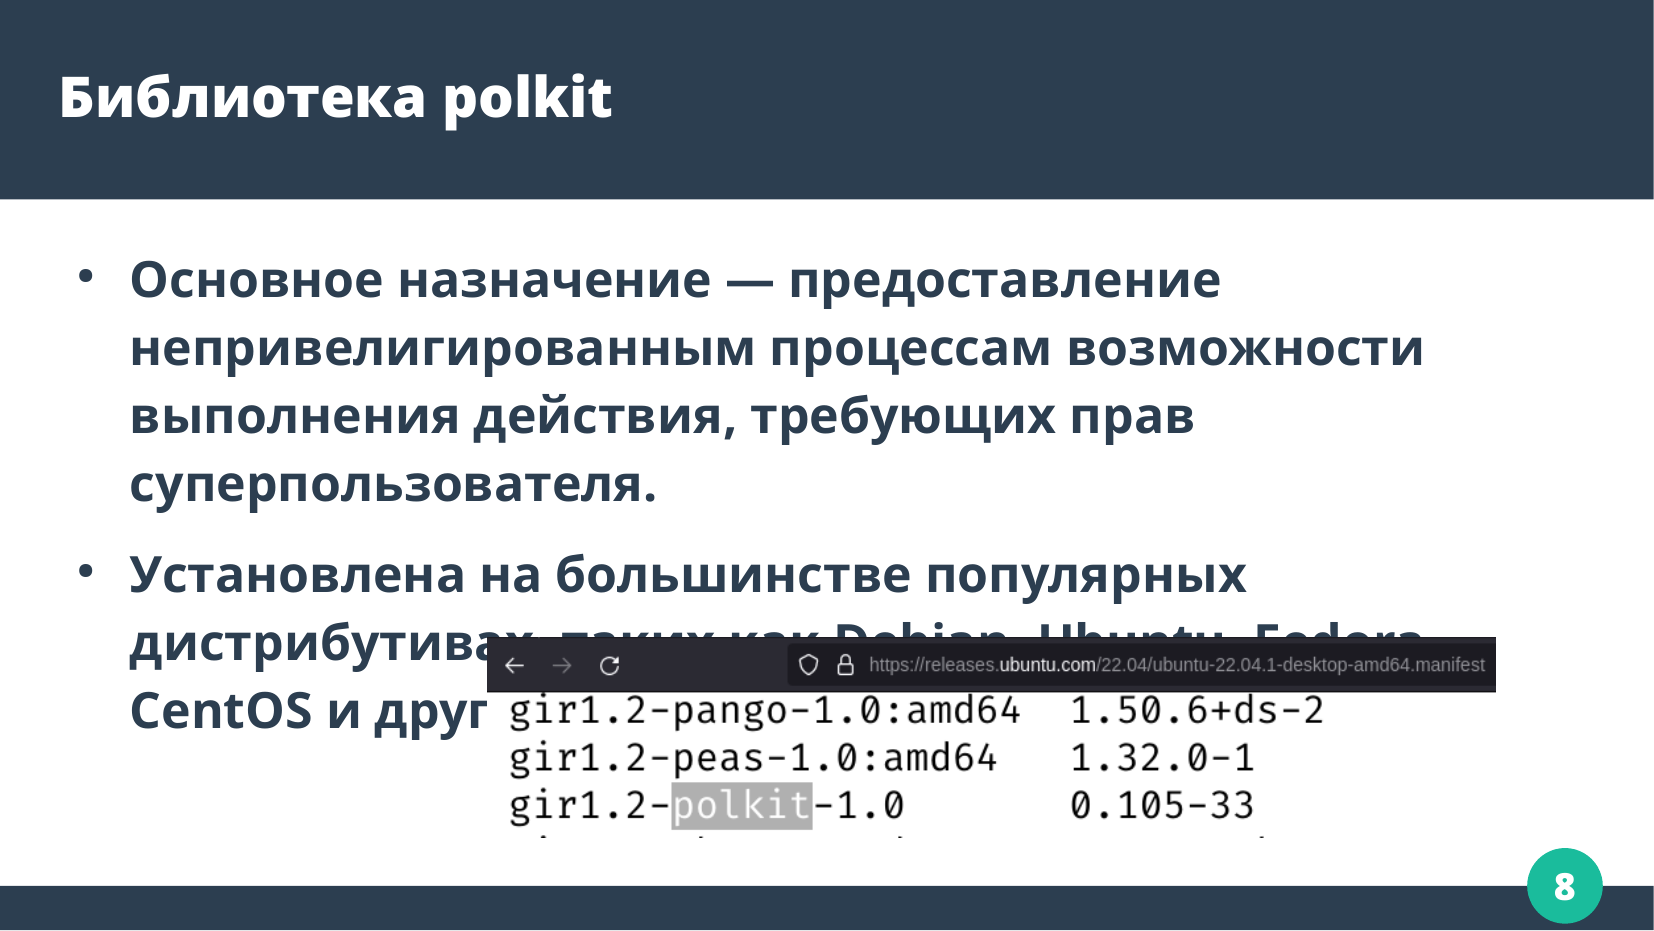

# Библиотека polkit
Основное назначение — предоставление непривелигированным процессам возможности выполнения действия, требующих прав суперпользователя.
Установлена на большинстве популярных дистрибутивах, таких как Debian, Ubuntu, Fedora, CentOS и других.